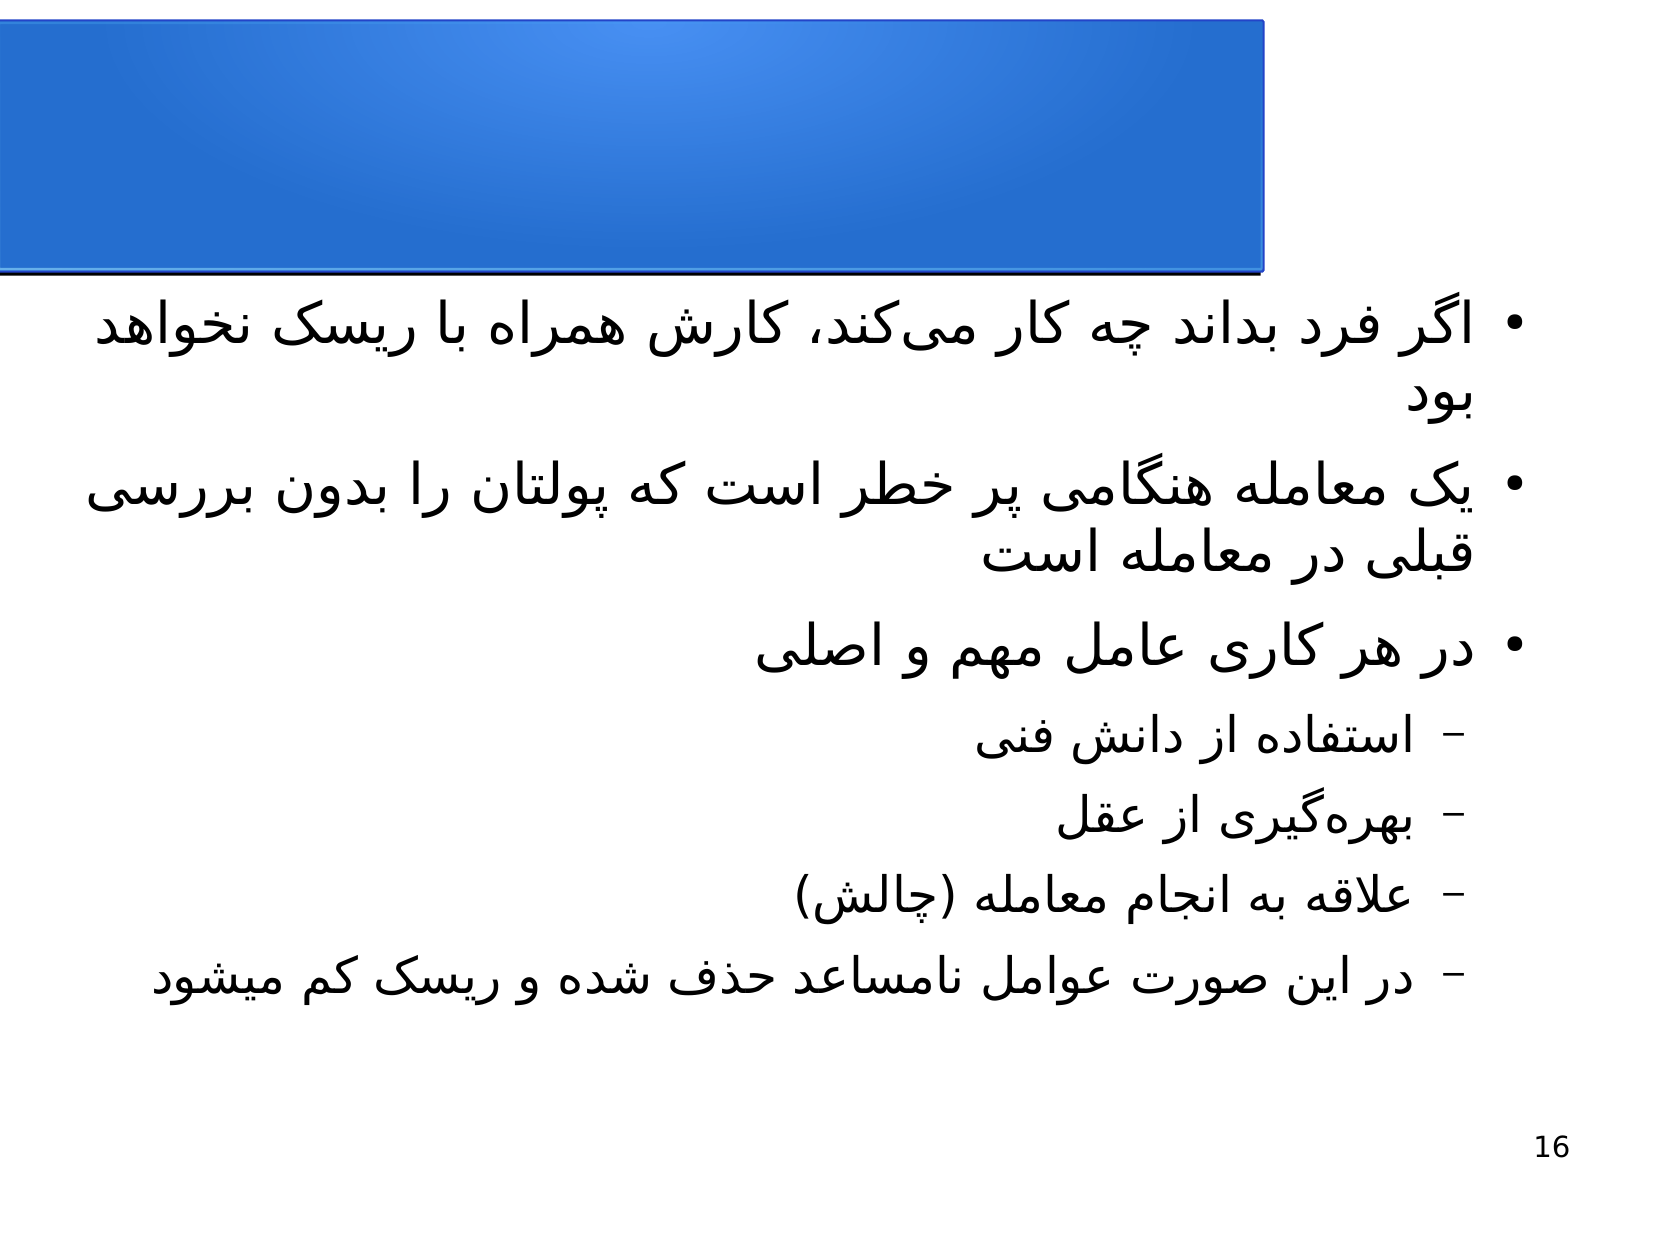

#
اگر فرد بداند چه کار می‌کند، کارش همراه با ریسک نخواهد بود
یک معامله هنگامی پر خطر است که پولتان را بدون بررسی قبلی در معامله است
در هر کاری عامل مهم و اصلی
استفاده از دانش فنی
بهره‌گیری از عقل
علاقه به انجام معامله (چالش)
در این صورت عوامل نامساعد حذف شده و ریسک کم میشود
16